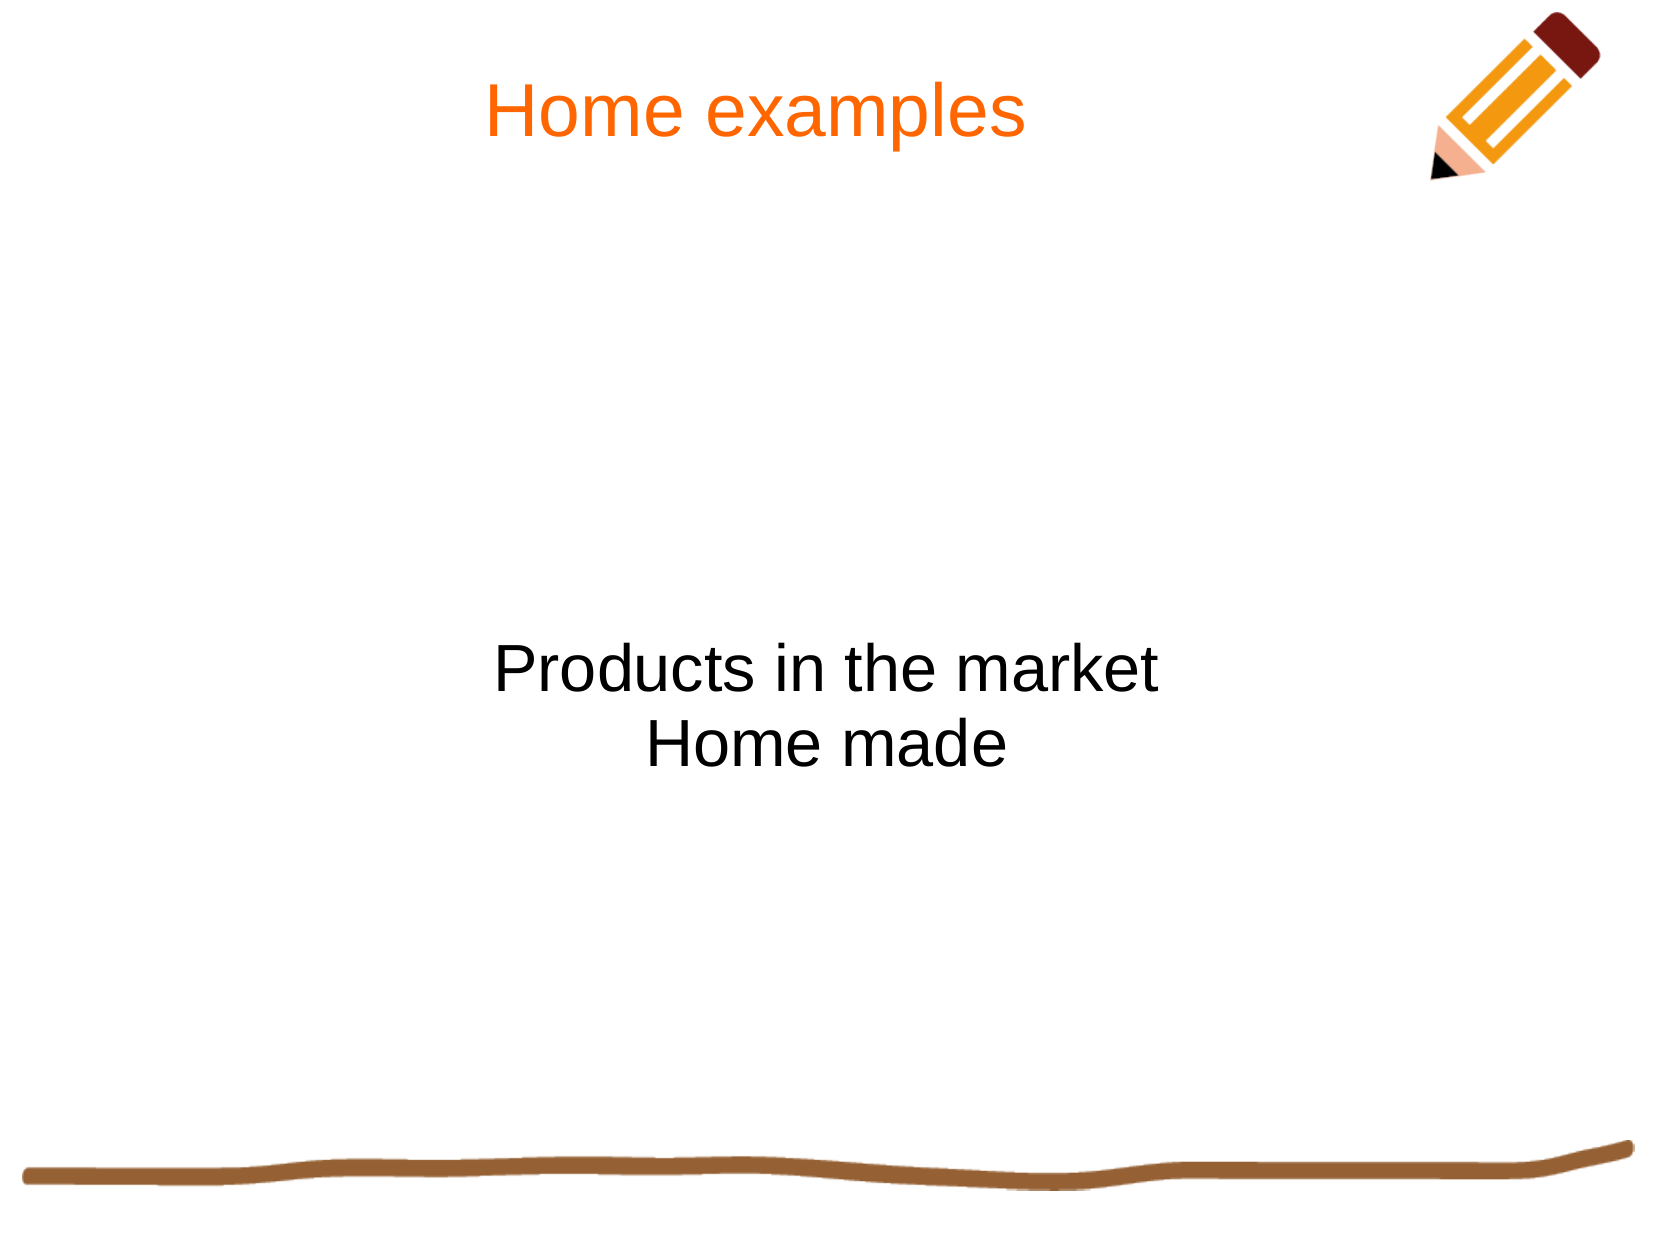

# Home examples
Products in the market
Home made